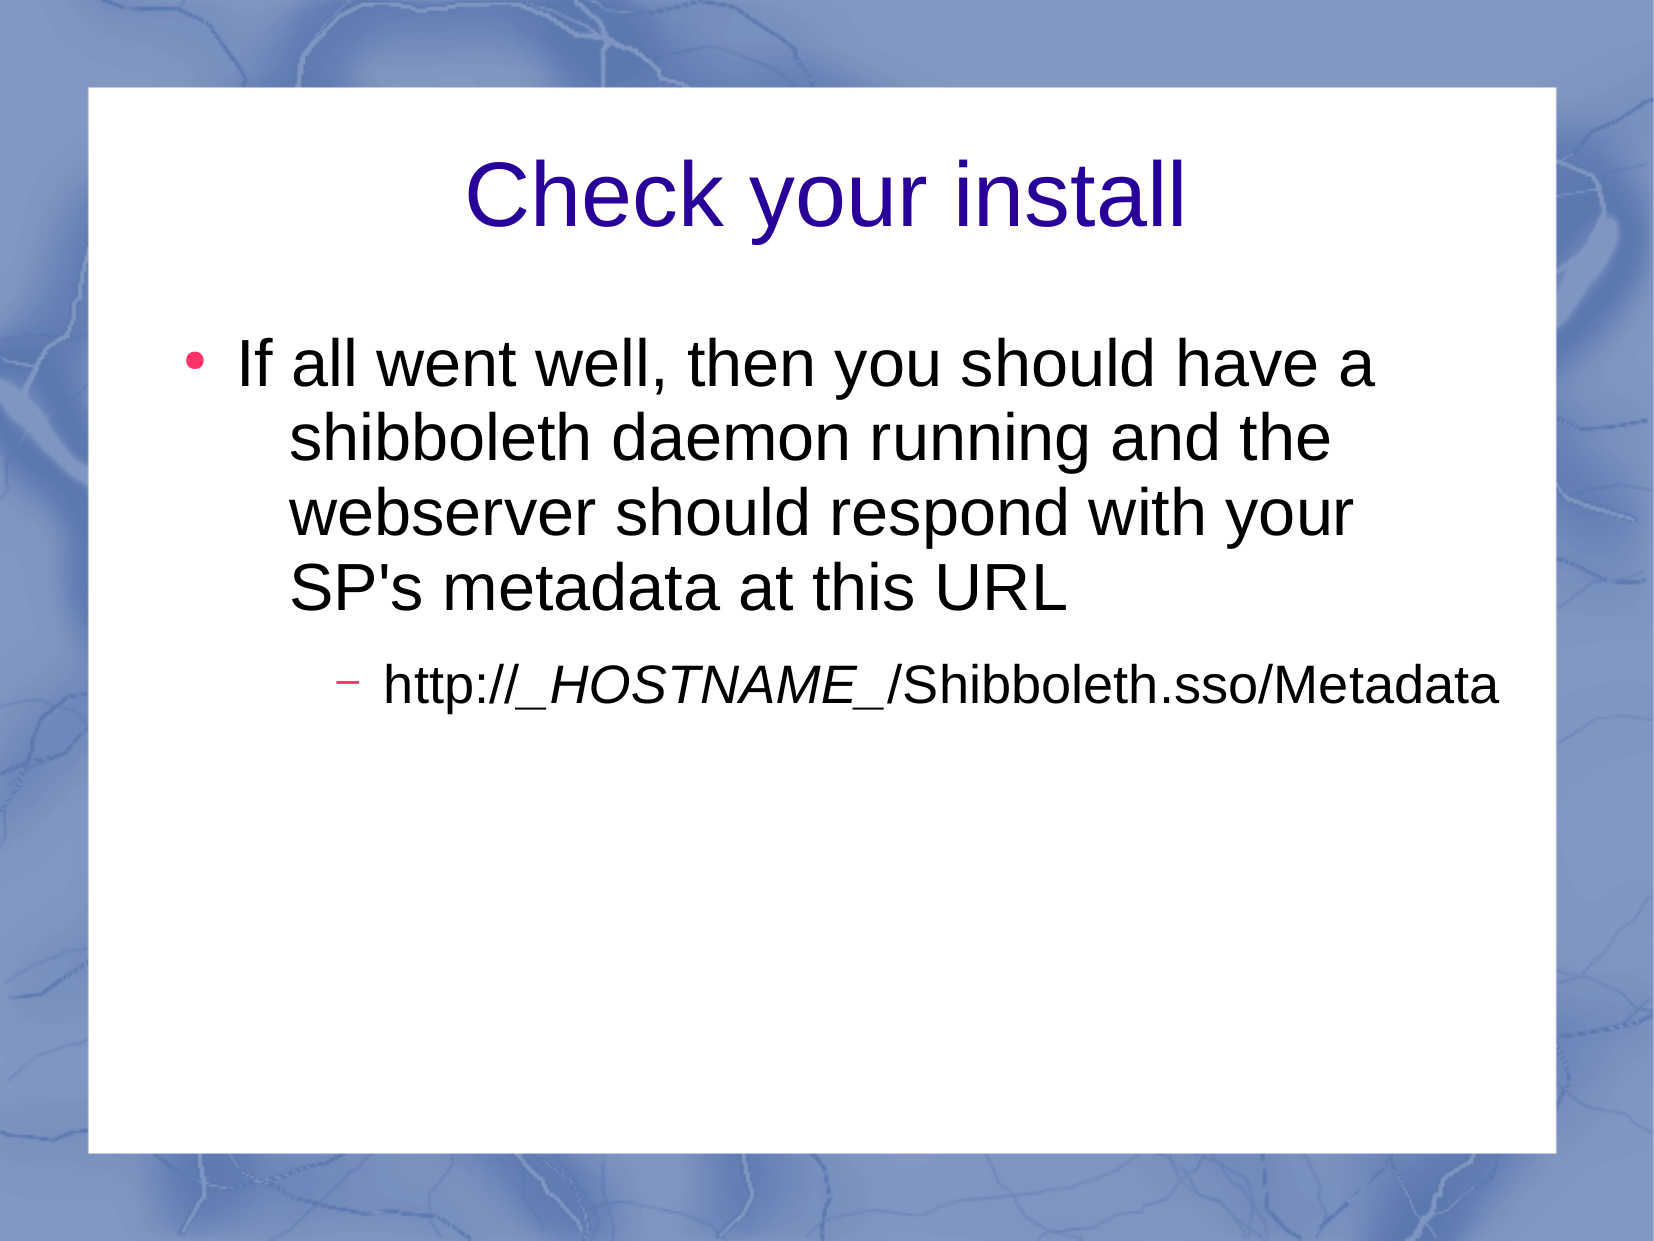

# Check your install
If all went well, then you should have a shibboleth daemon running and the webserver should respond with your SP's metadata at this URL
http://_HOSTNAME_/Shibboleth.sso/Metadata